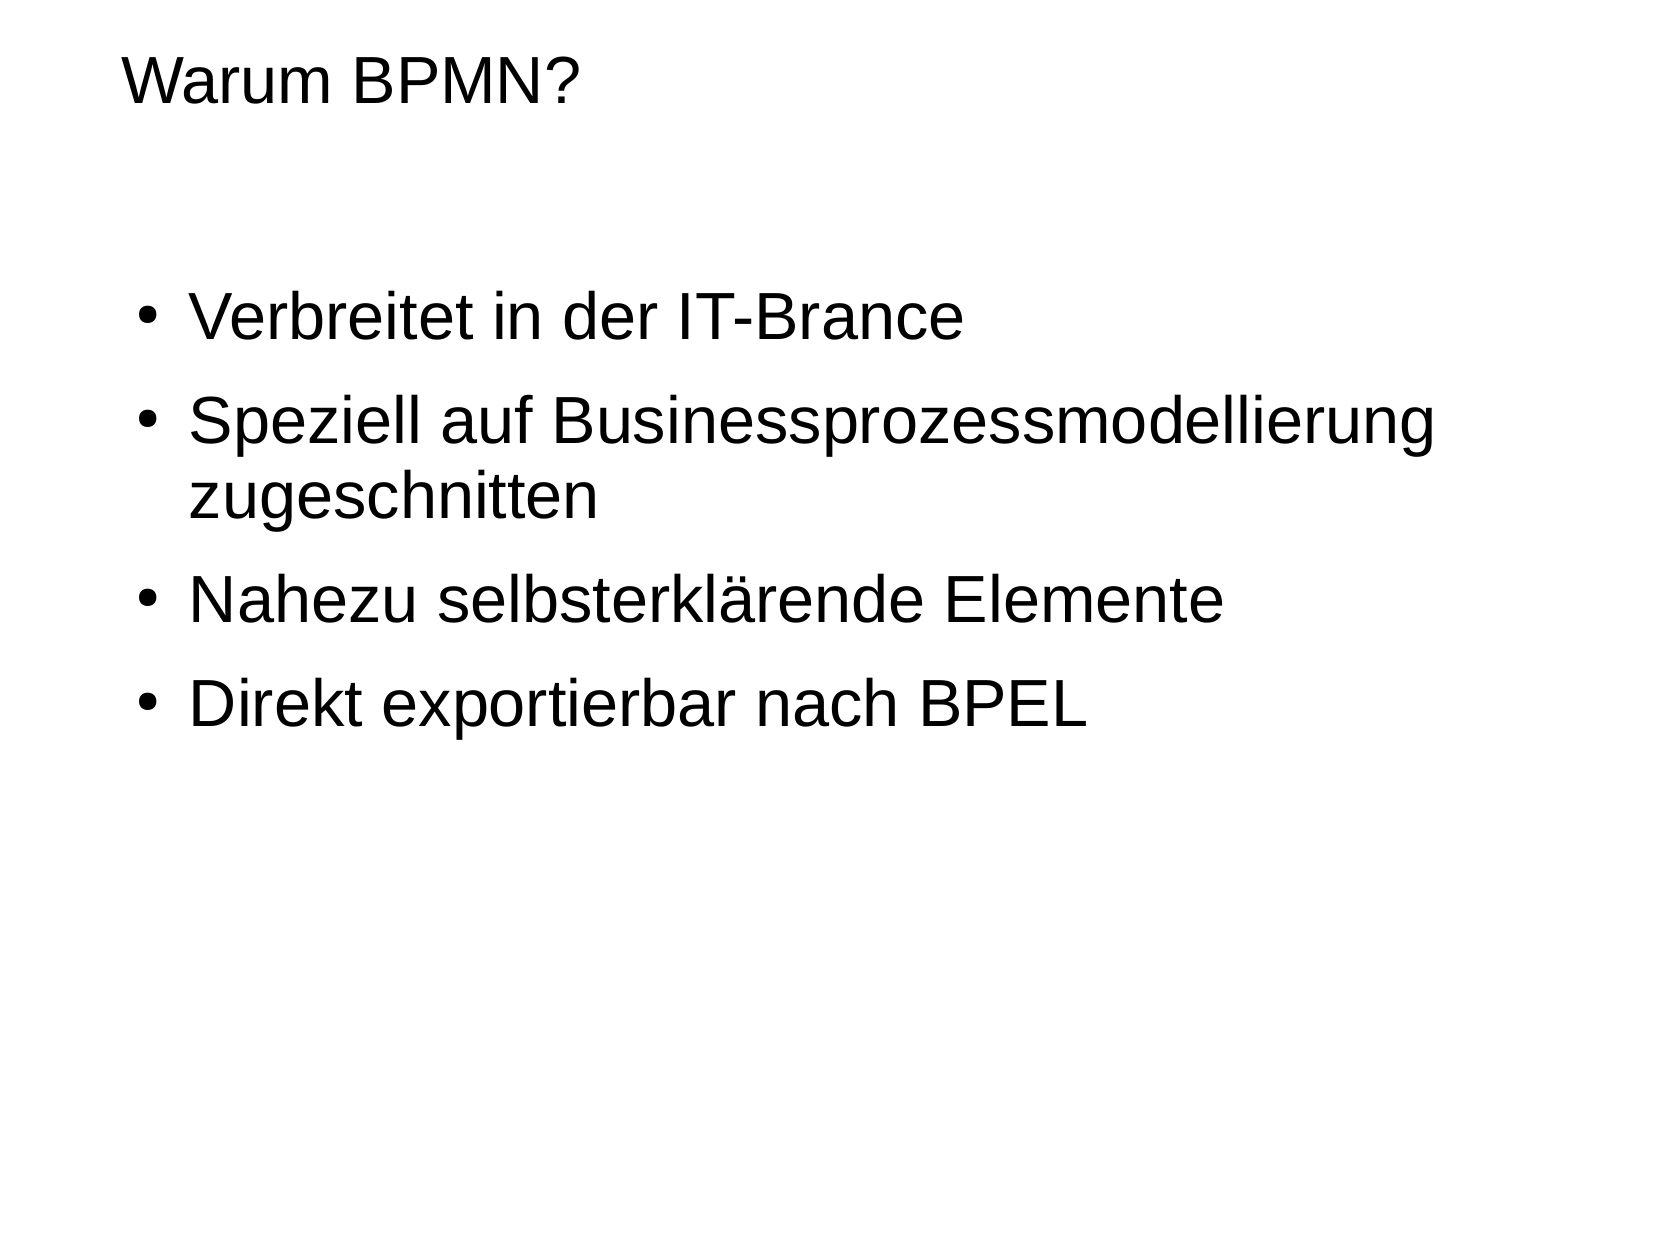

Warum BPMN?
# Verbreitet in der IT-Brance
Speziell auf Businessprozessmodellierung zugeschnitten
Nahezu selbsterklärende Elemente
Direkt exportierbar nach BPEL